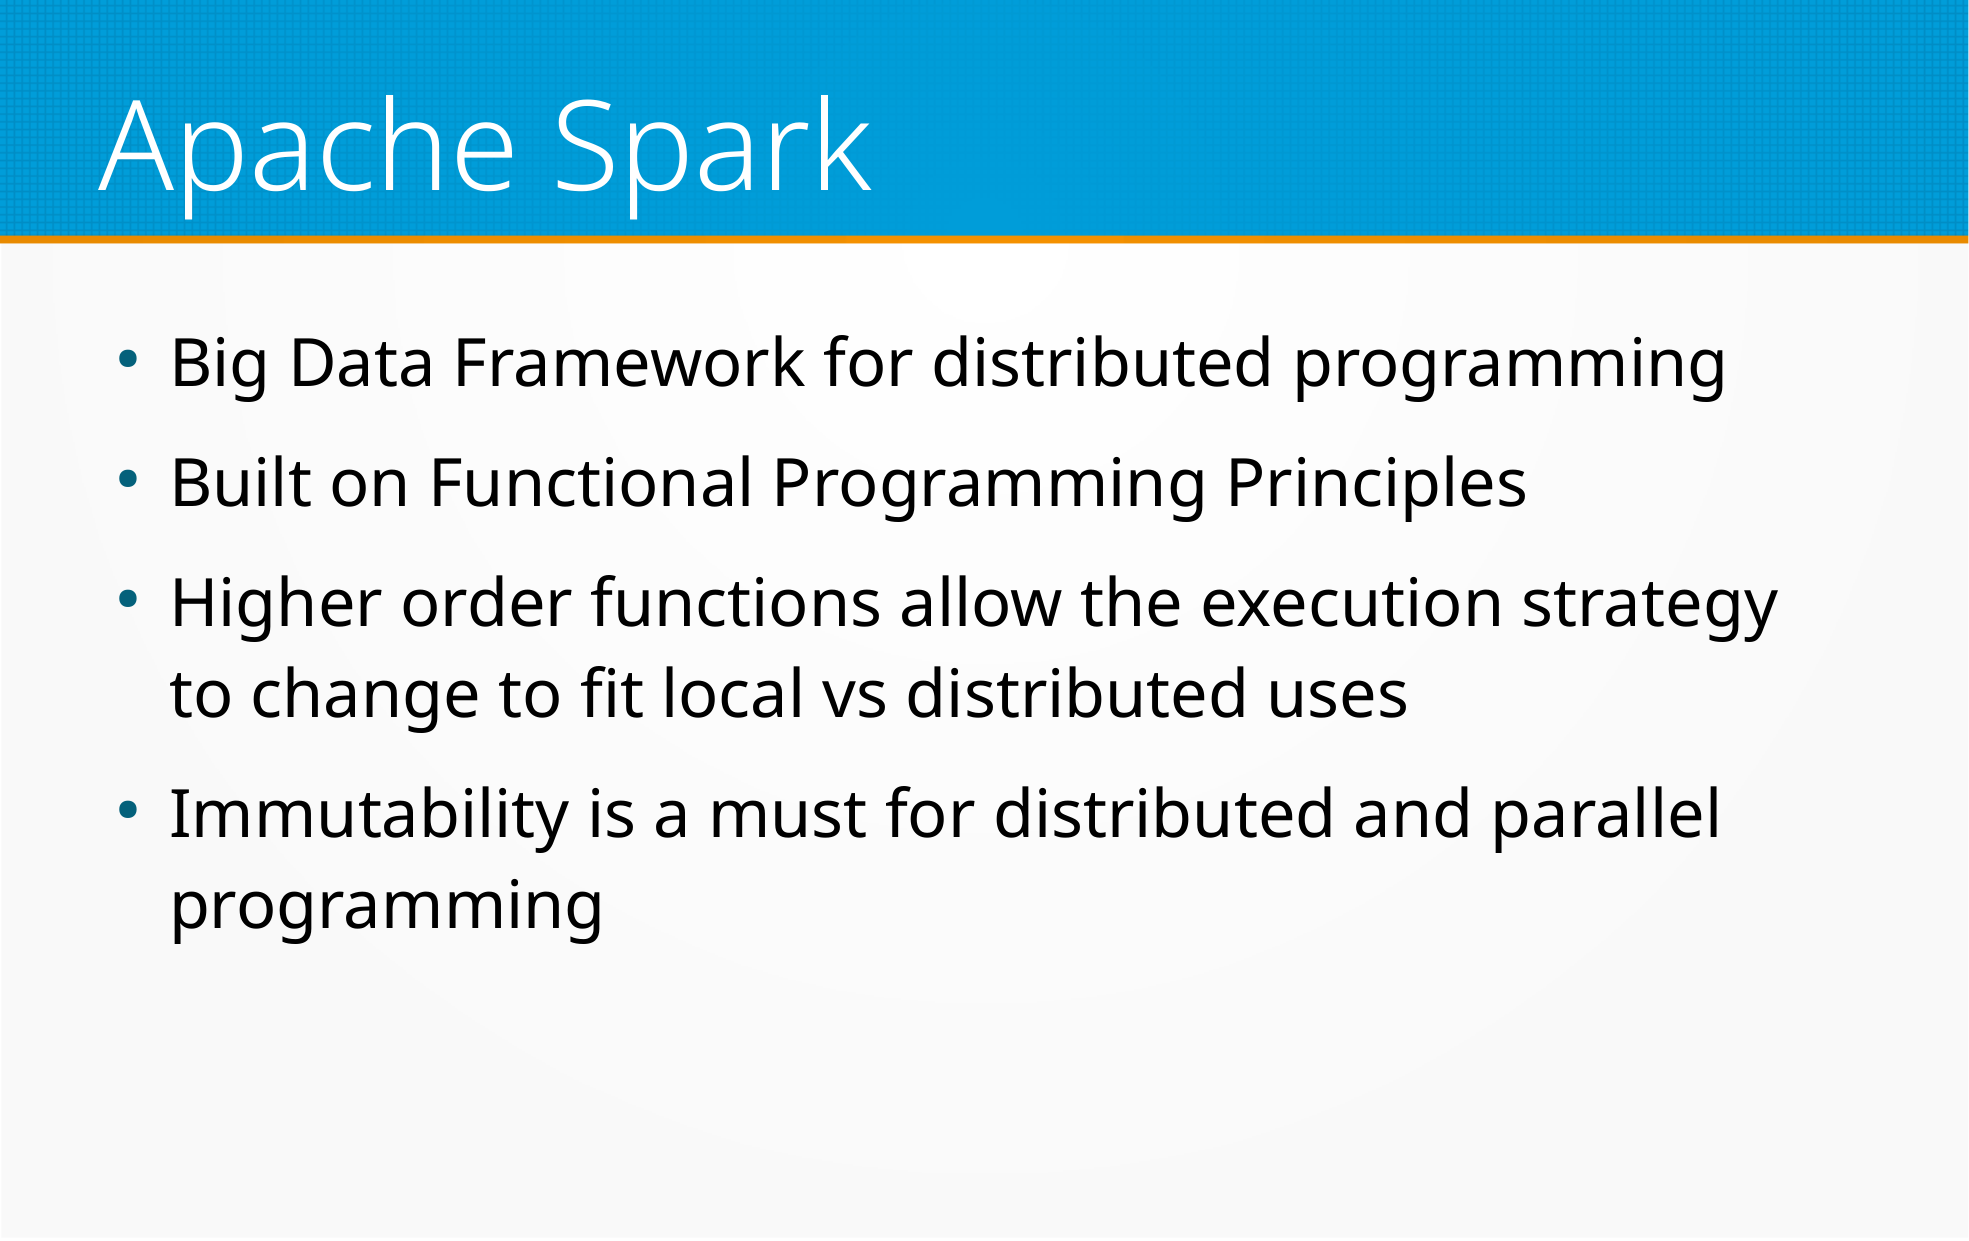

# Apache Spark
Big Data Framework for distributed programming
Built on Functional Programming Principles
Higher order functions allow the execution strategy to change to fit local vs distributed uses
Immutability is a must for distributed and parallel programming